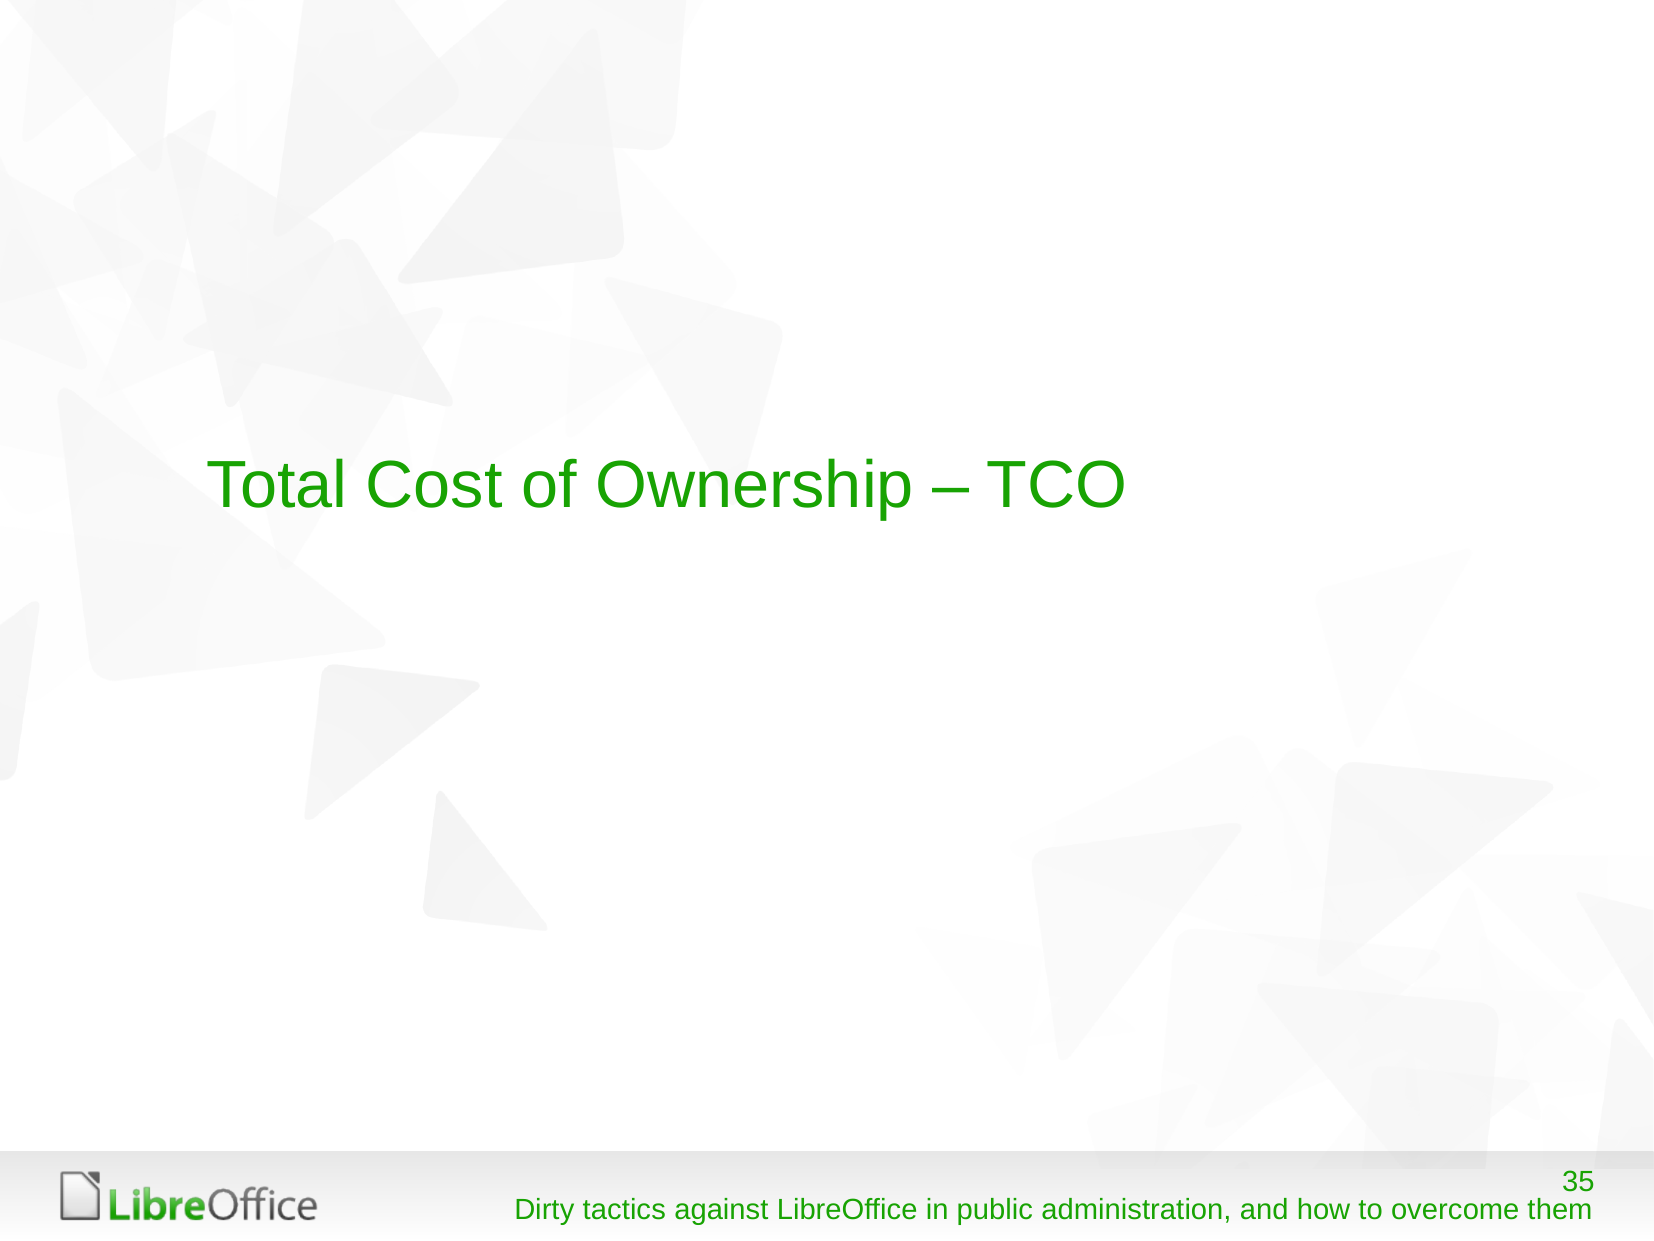

# Total Cost of Ownership – TCO
35
Dirty tactics against LibreOffice in public administration, and how to overcome them